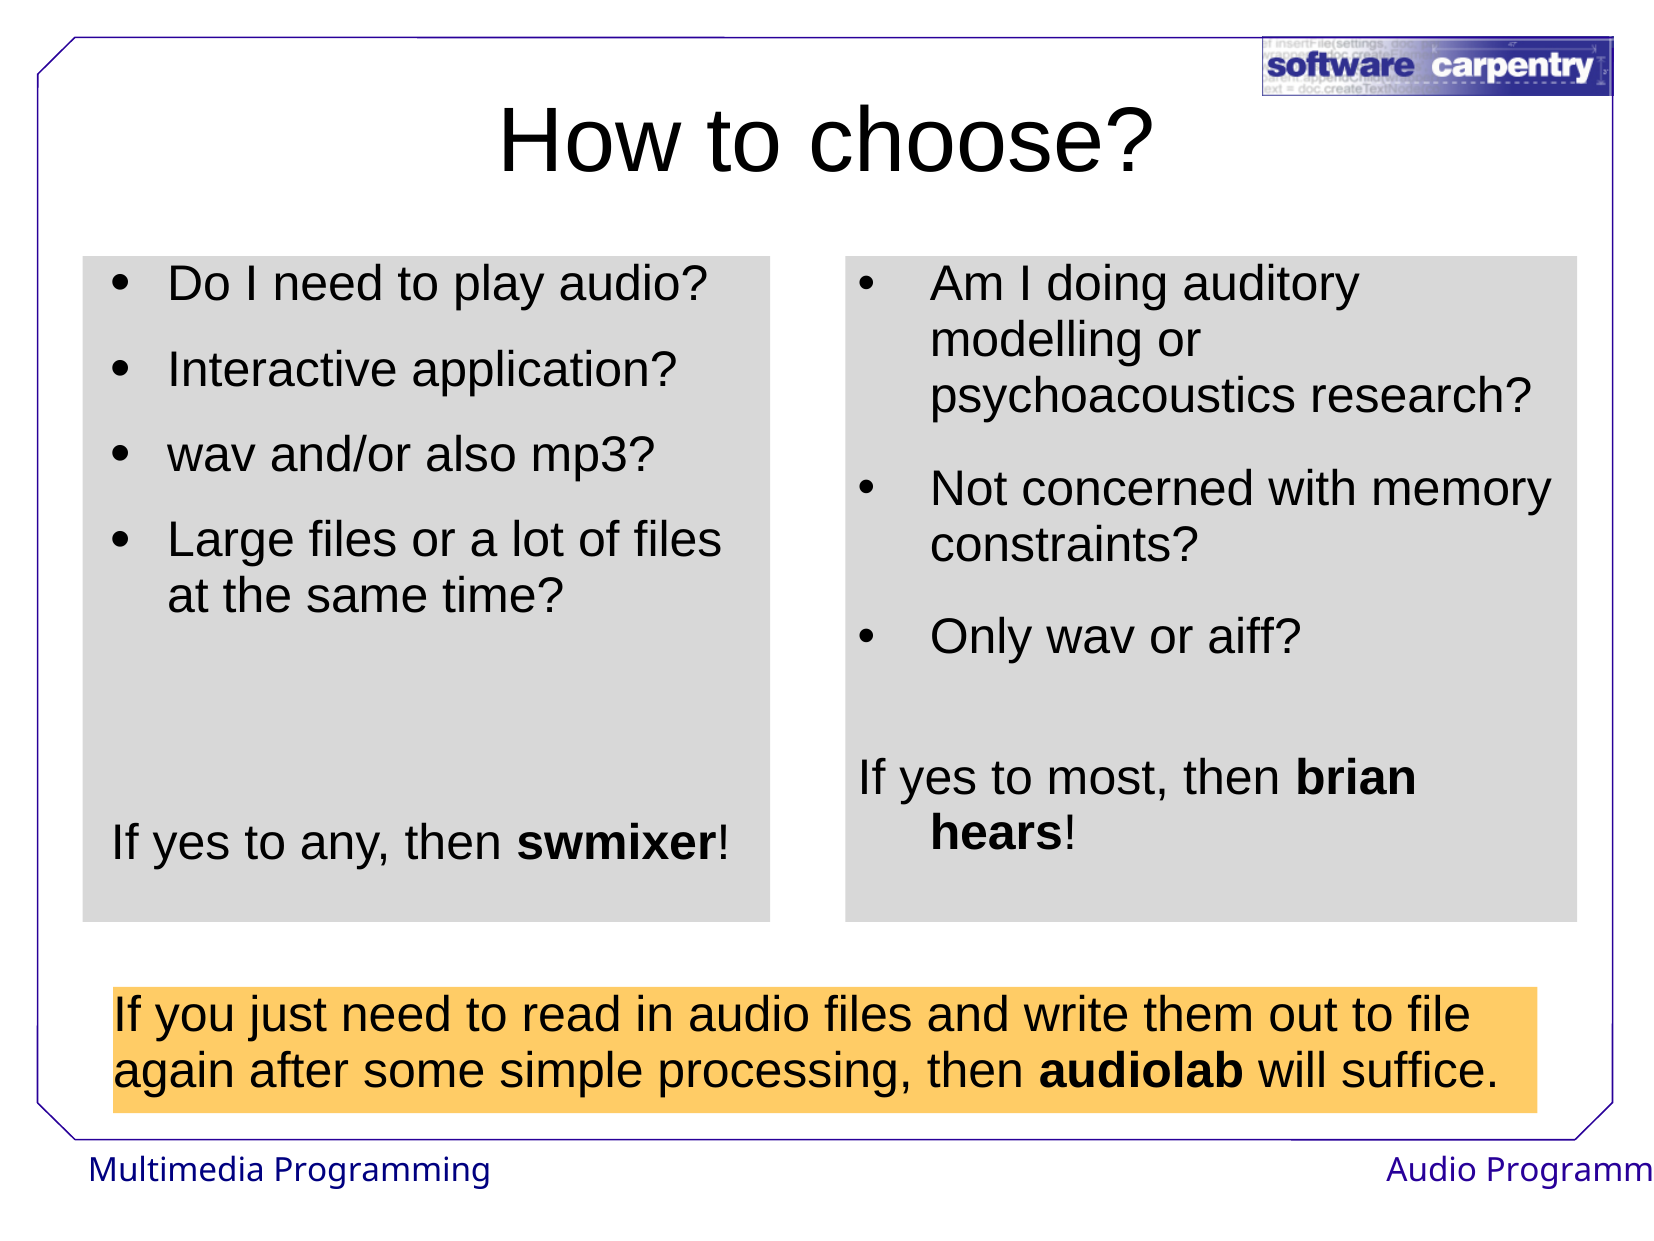

How to choose?
# Do I need to play audio?
Interactive application?
wav and/or also mp3?
Large files or a lot of files at the same time?
If yes to any, then swmixer!
Am I doing auditory modelling or psychoacoustics research?
Not concerned with memory constraints?
Only wav or aiff?
If yes to most, then brian hears!
If you just need to read in audio files and write them out to file again after some simple processing, then audiolab will suffice.